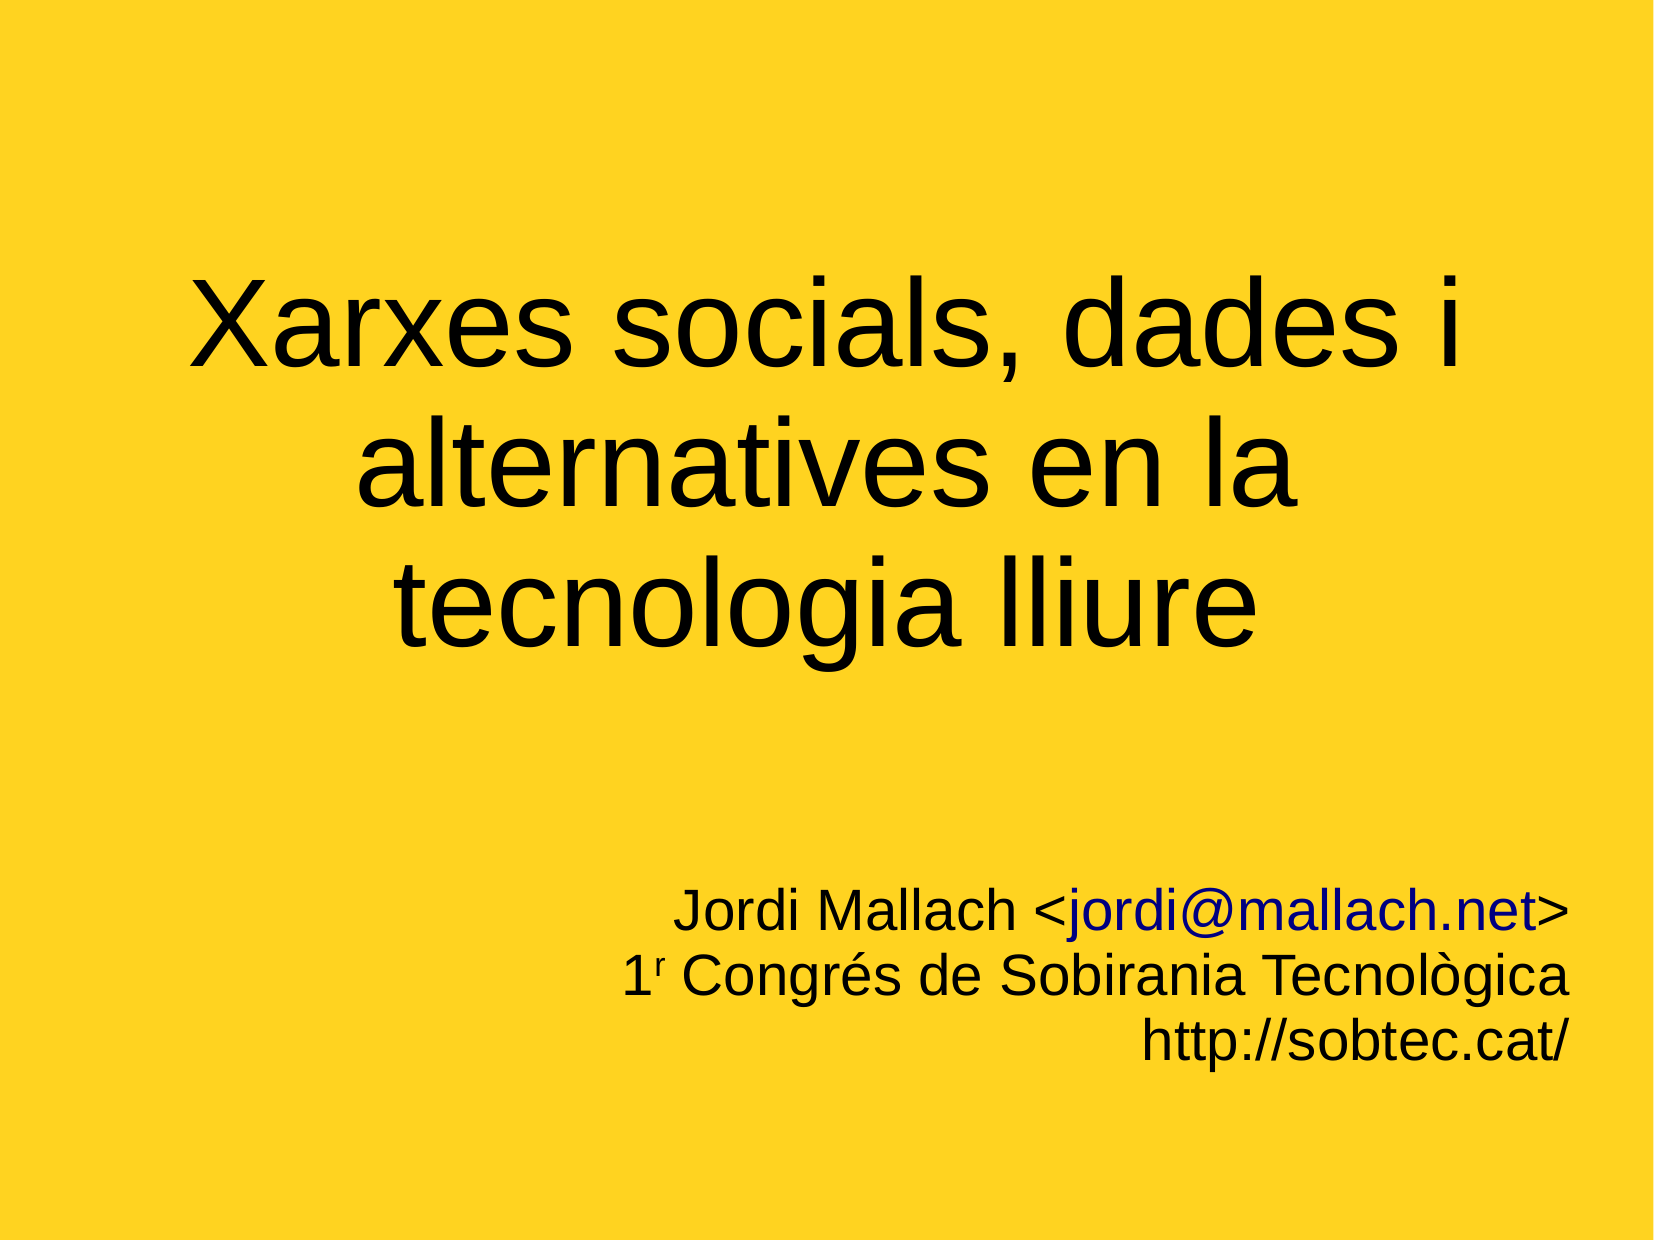

# Xarxes socials, dades i alternatives en la tecnologia lliure
Jordi Mallach <jordi@mallach.net>
1r Congrés de Sobirania Tecnològica
http://sobtec.cat/